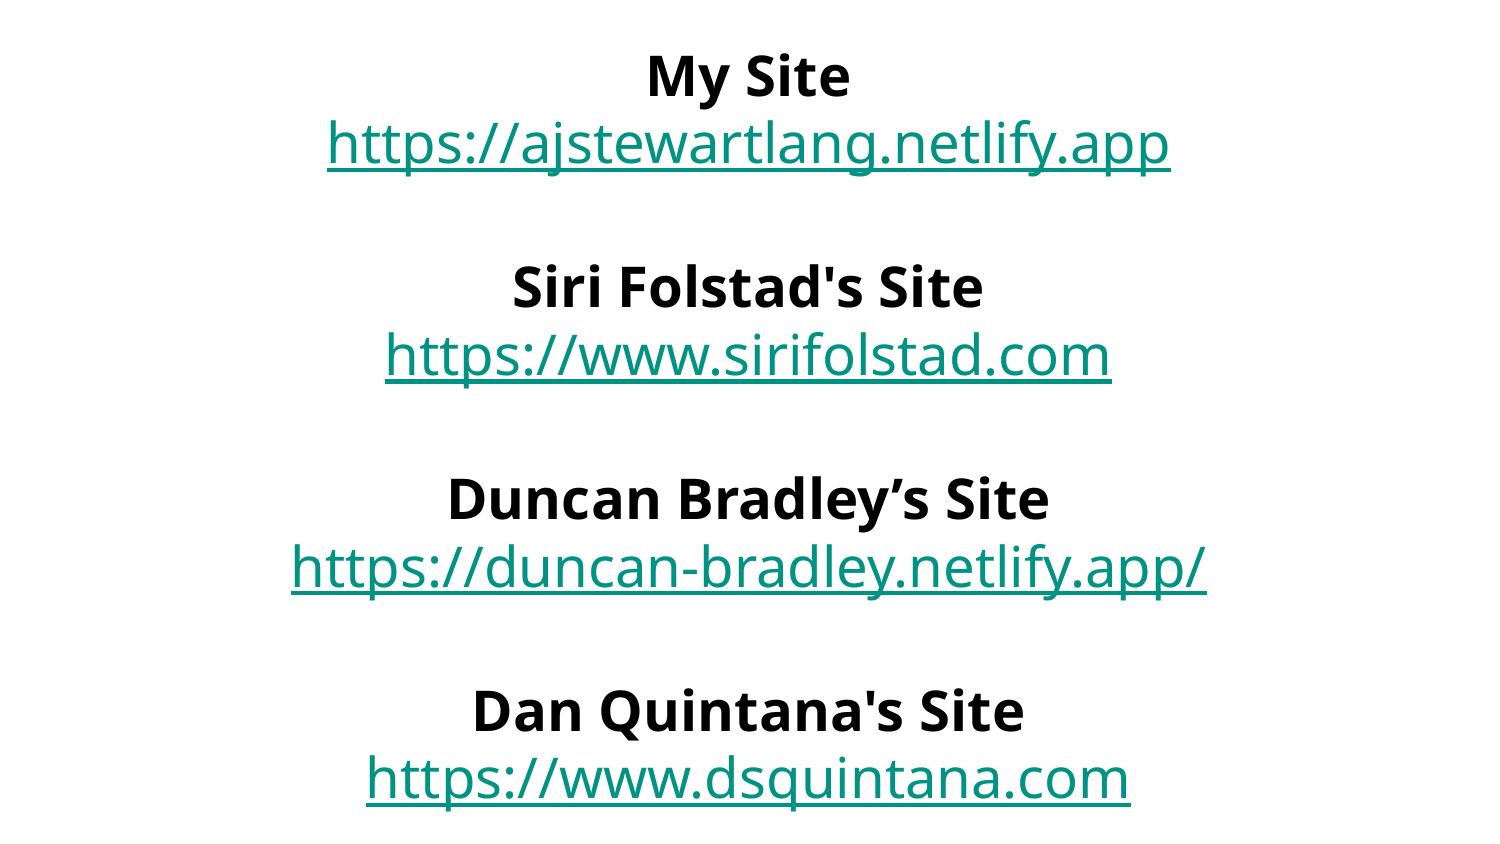

My Site
https://ajstewartlang.netlify.app
Siri Folstad's Site
https://www.sirifolstad.com
Duncan Bradley’s Site
https://duncan-bradley.netlify.app/
Dan Quintana's Site
https://www.dsquintana.com